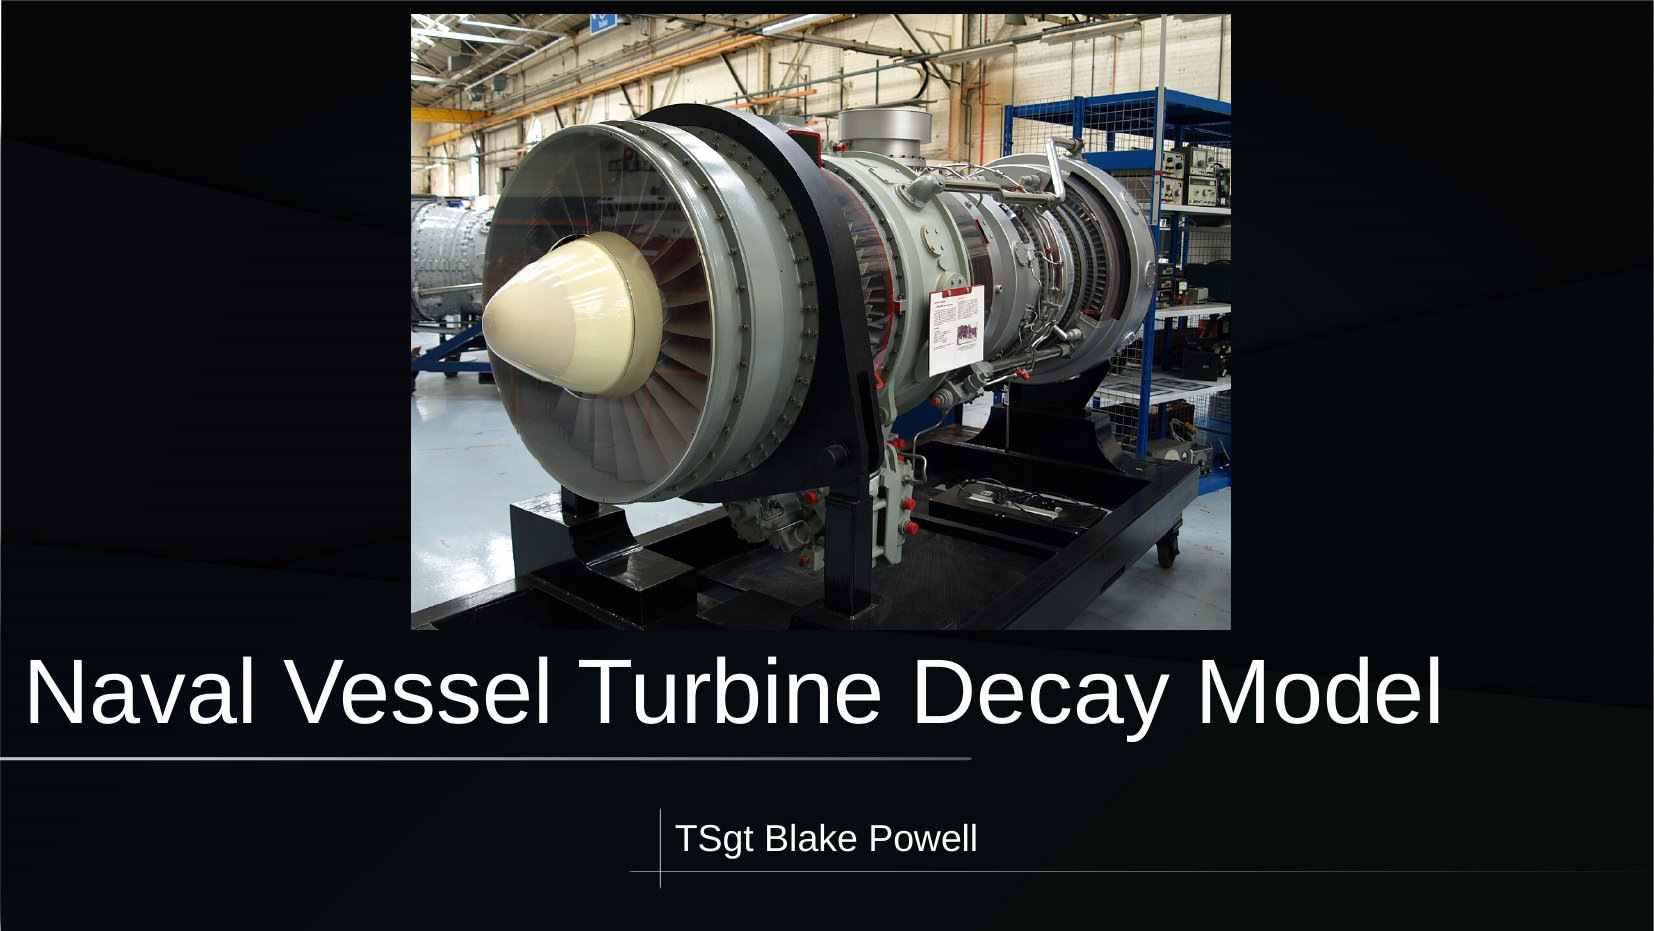

# Naval Vessel Turbine Decay Model
TSgt Blake Powell